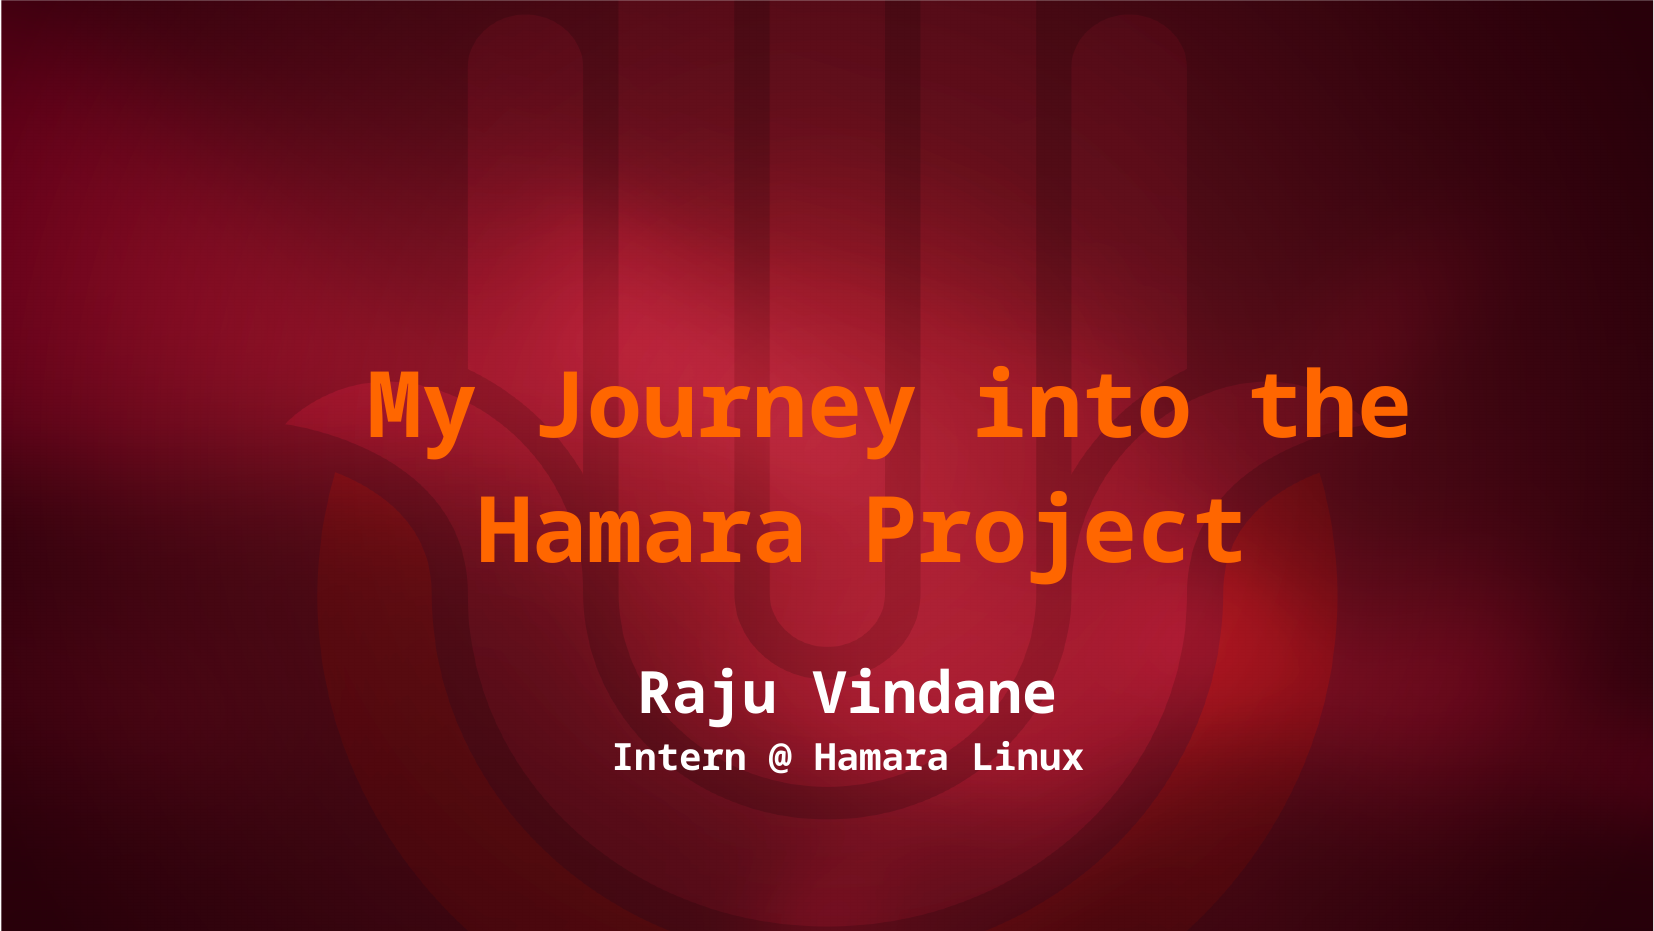

# My Journey into the Hamara Project
Raju Vindane
Intern @ Hamara Linux